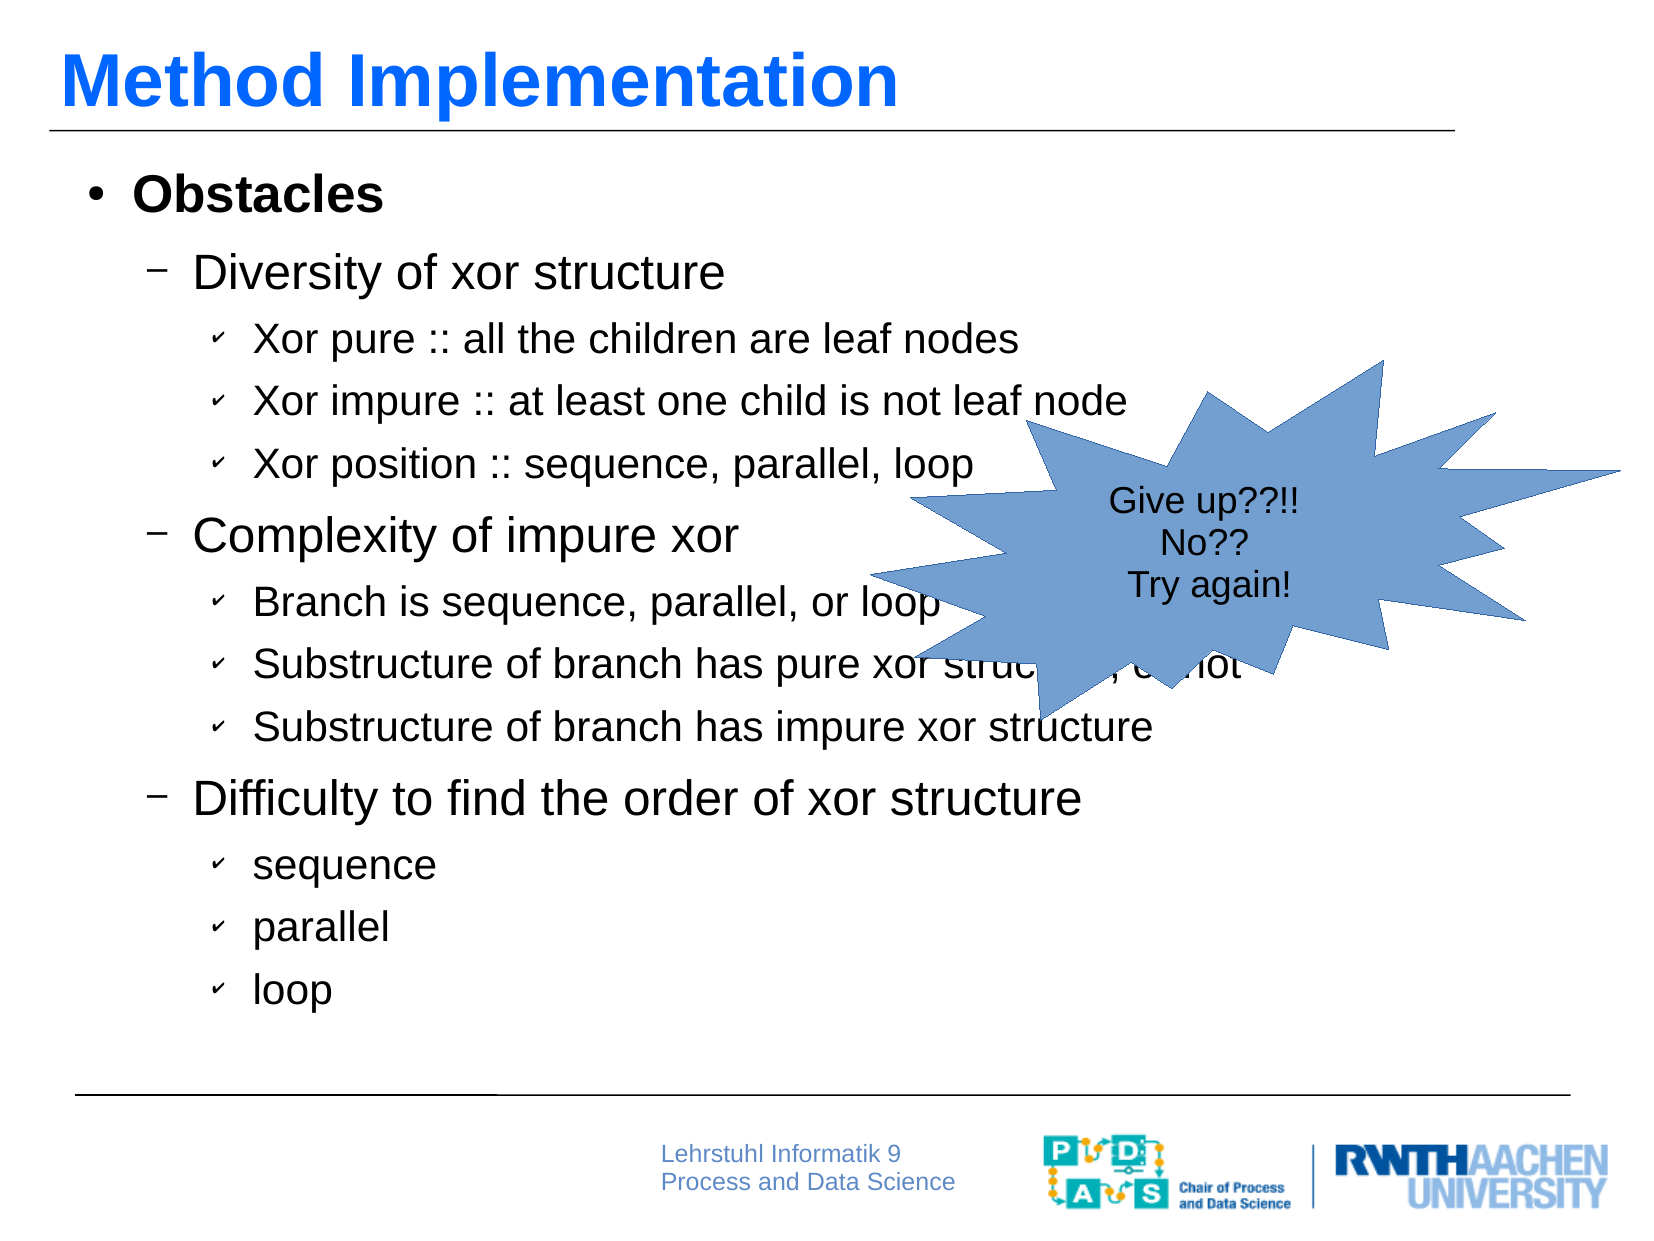

# Method Implementation
Obstacles
Diversity of xor structure
Xor pure :: all the children are leaf nodes
Xor impure :: at least one child is not leaf node
Xor position :: sequence, parallel, loop
Complexity of impure xor
Branch is sequence, parallel, or loop
Substructure of branch has pure xor structure, or not
Substructure of branch has impure xor structure
Difficulty to find the order of xor structure
sequence
parallel
loop
Give up??!!
No??
Try again!